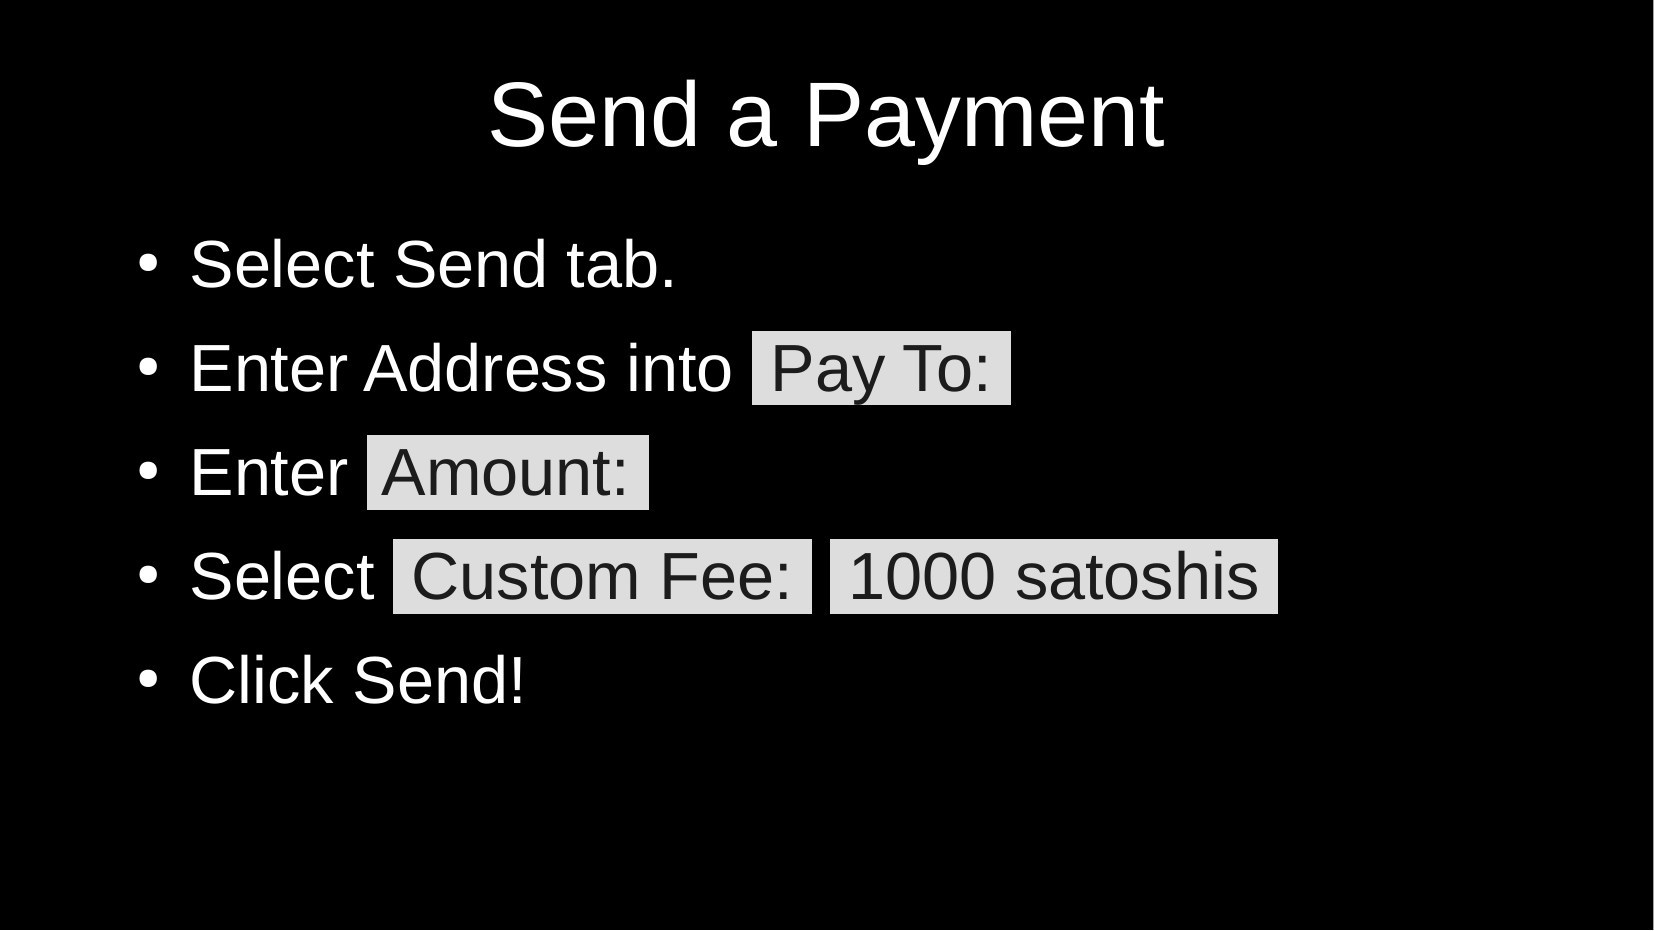

# Send a Payment
Select Send tab.
Enter Address into Pay To:
Enter Amount:
Select Custom Fee: 1000 satoshis
Click Send!